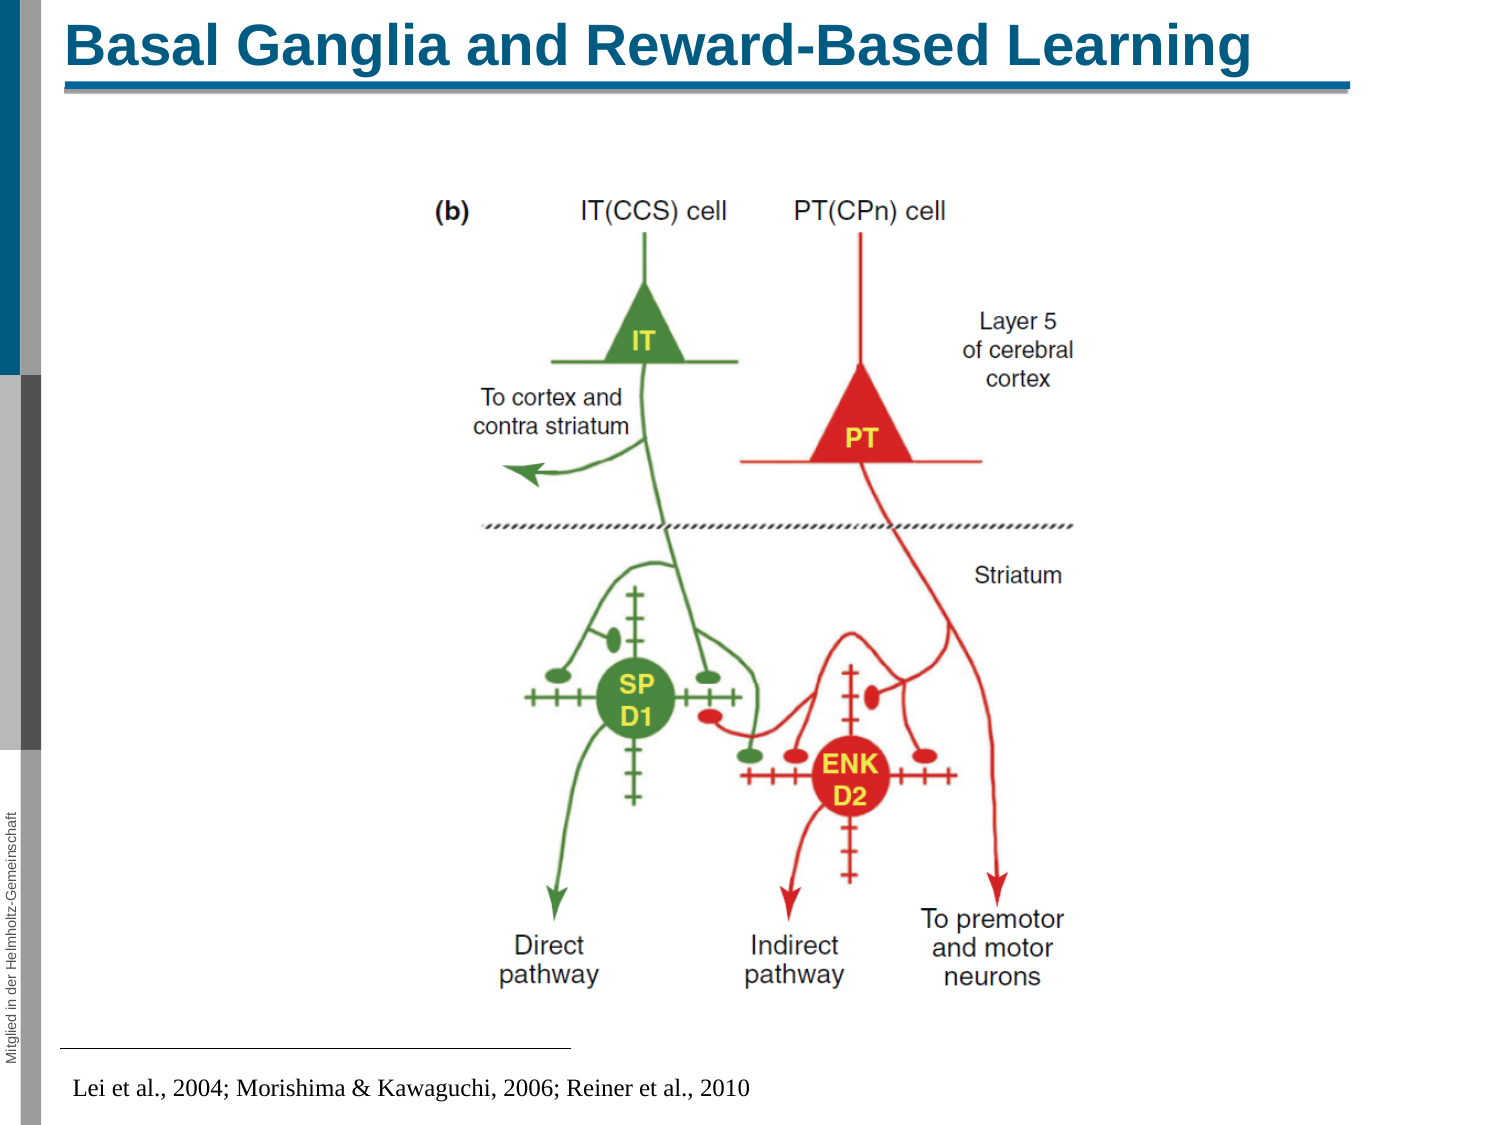

Basal Ganglia and Reward-Based Learning
−
−
Lei et al., 2004; Morishima & Kawaguchi, 2006; Reiner et al., 2010